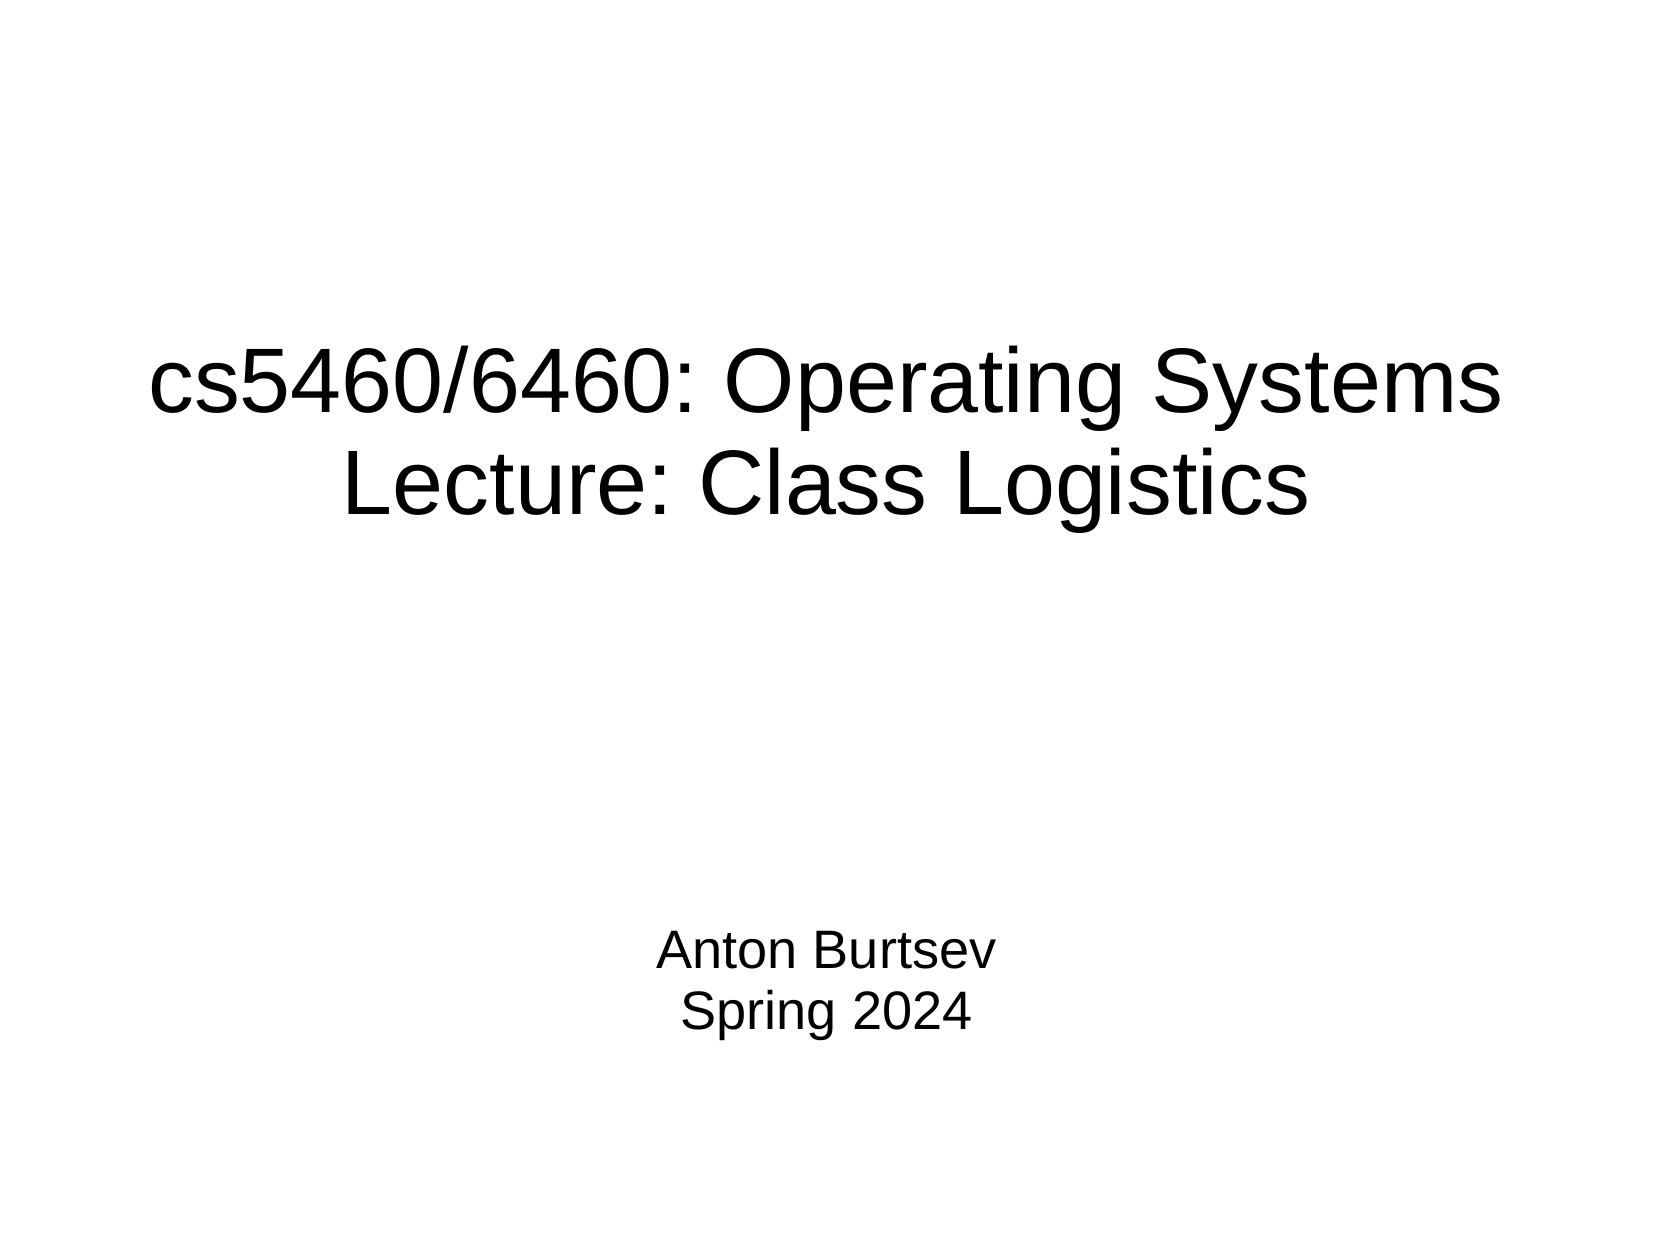

# cs5460/6460: Operating Systems Lecture: Class Logistics
Anton Burtsev
Spring 2024